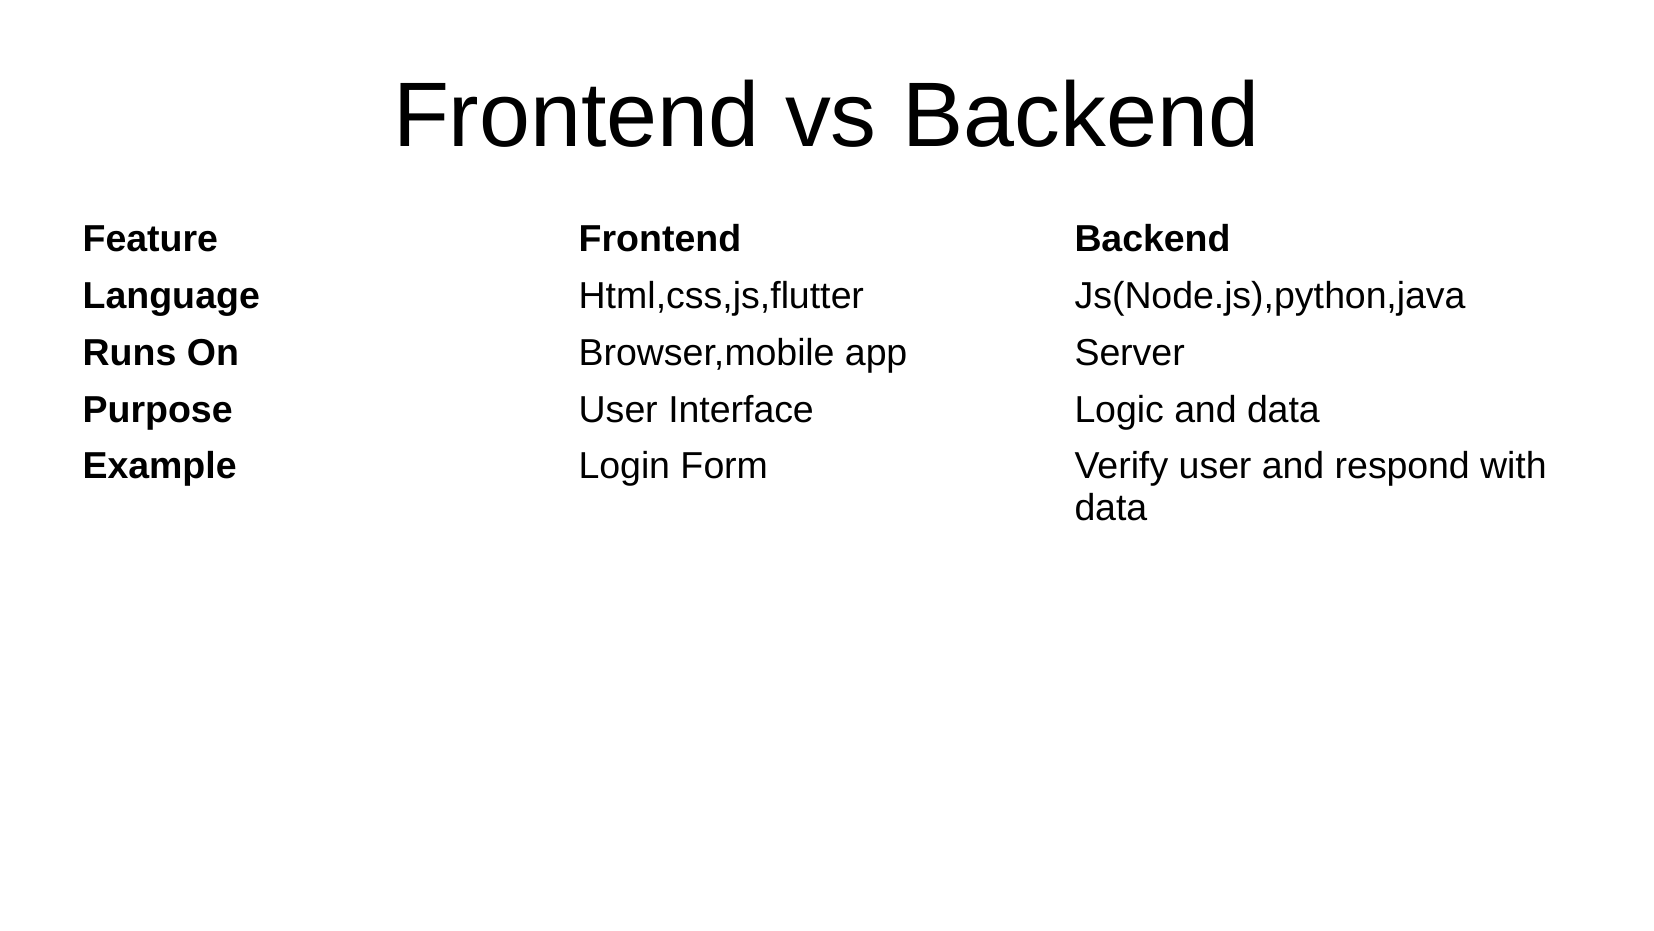

# Frontend vs Backend
| Feature | Frontend | Backend |
| --- | --- | --- |
| Language | Html,css,js,flutter | Js(Node.js),python,java |
| Runs On | Browser,mobile app | Server |
| Purpose | User Interface | Logic and data |
| Example | Login Form | Verify user and respond with data |